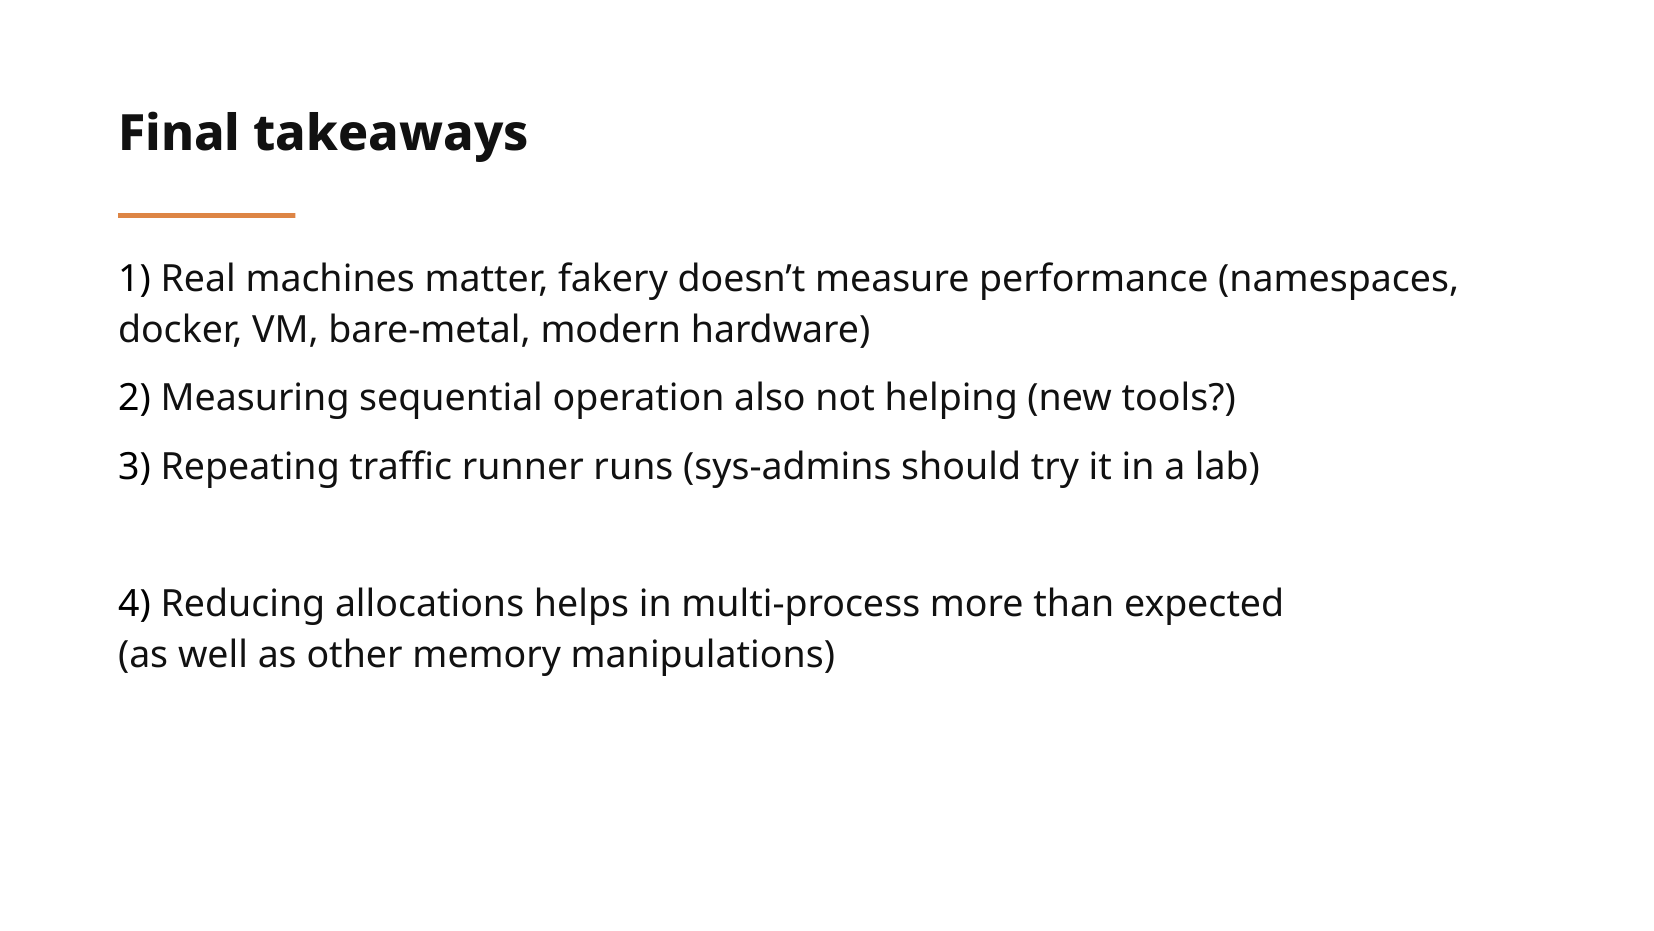

# Final takeaways
 Real machines matter, fakery doesn’t measure performance (namespaces, docker, VM, bare-metal, modern hardware)
 Measuring sequential operation also not helping (new tools?)
 Repeating traffic runner runs (sys-admins should try it in a lab)
 Reducing allocations helps in multi-process more than expected
(as well as other memory manipulations)